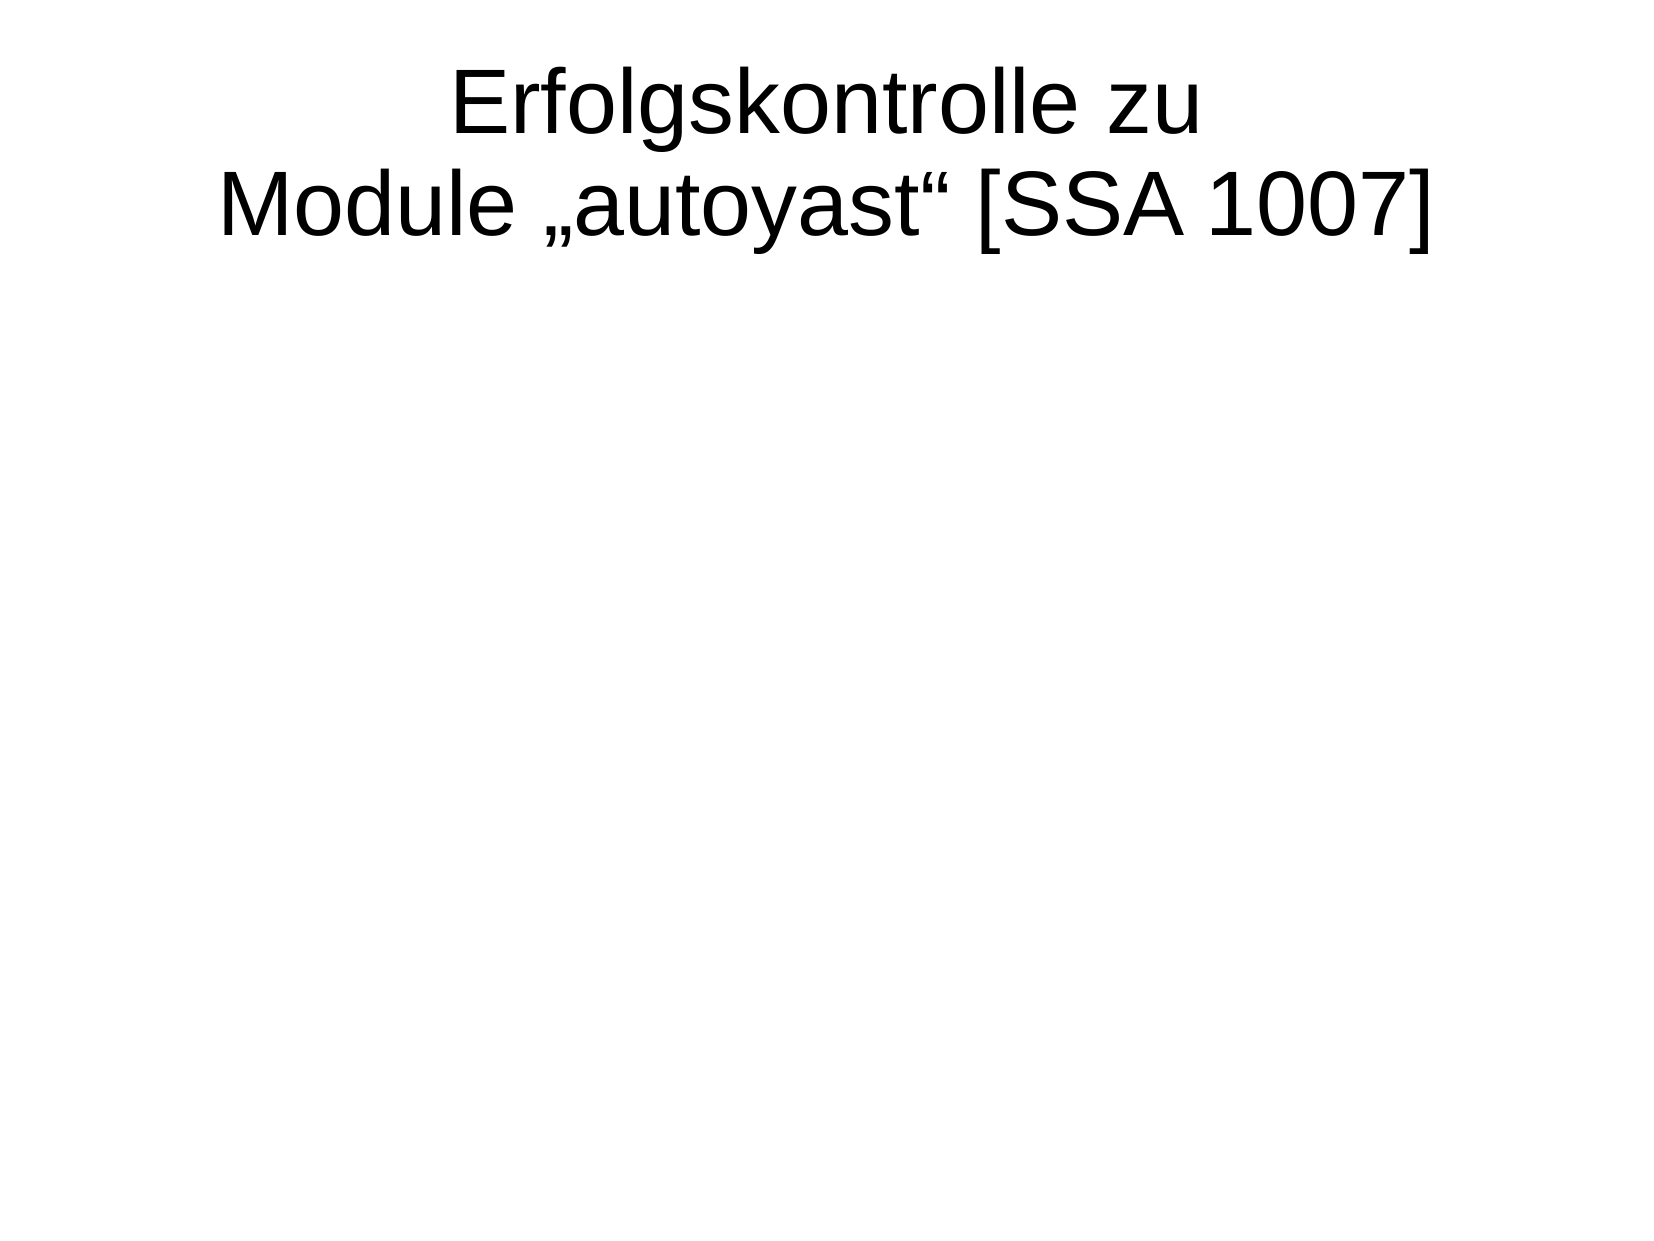

# Erfolgskontrolle zu Module „autoyast“ [SSA 1007]